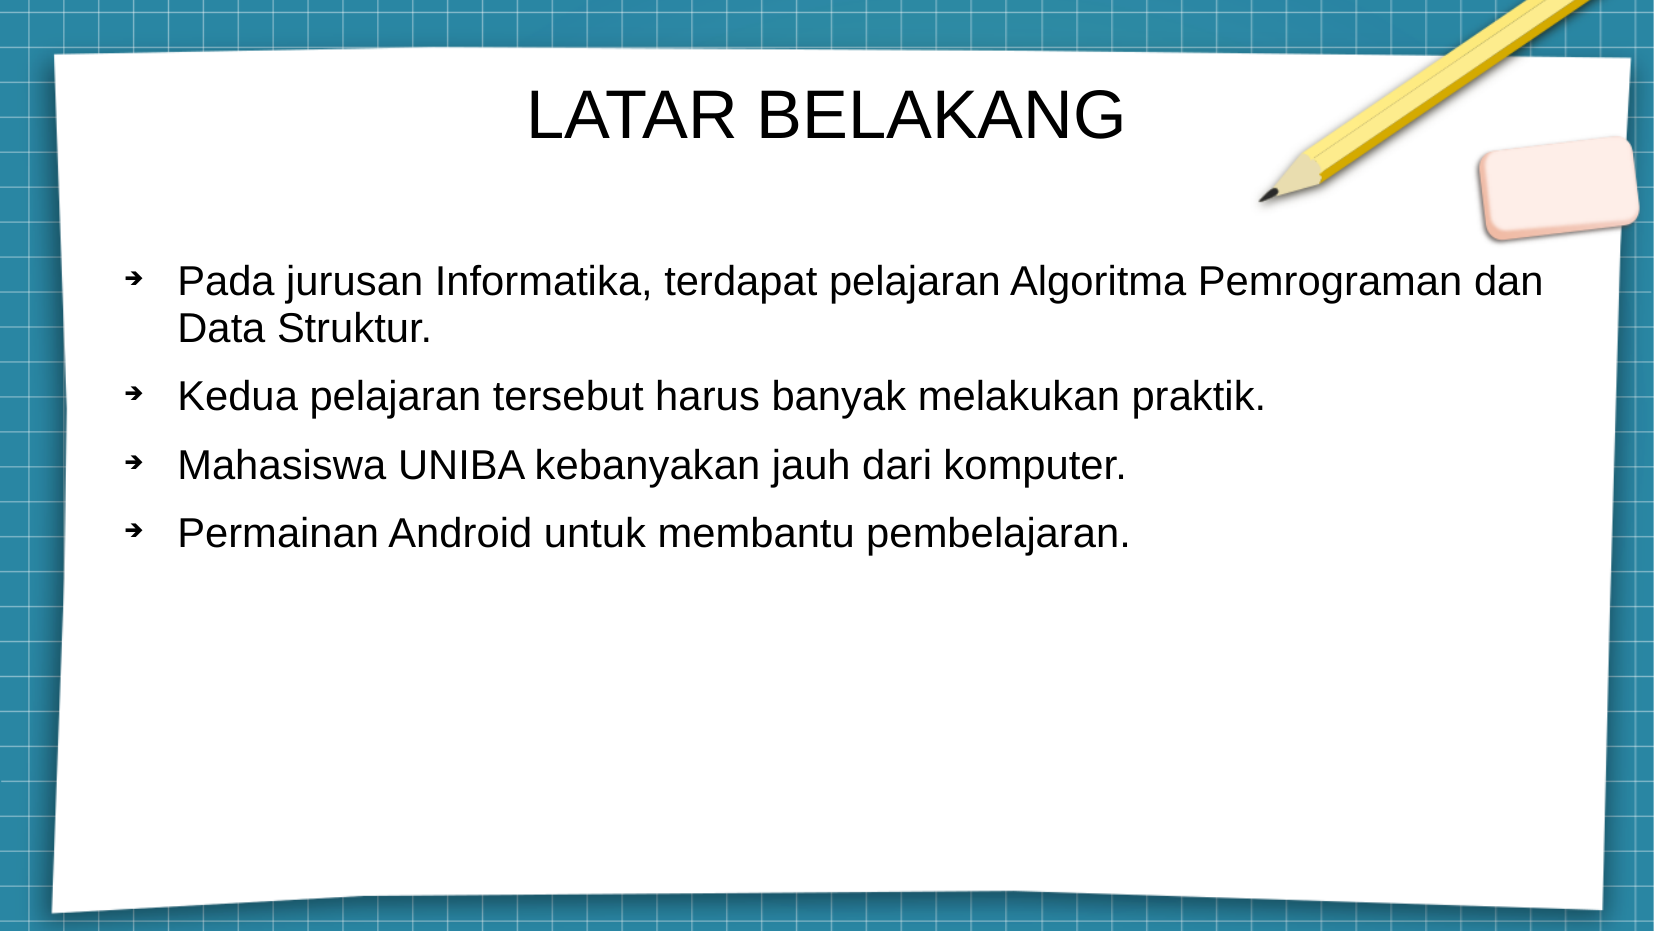

# LATAR BELAKANG
Pada jurusan Informatika, terdapat pelajaran Algoritma Pemrograman dan Data Struktur.
Kedua pelajaran tersebut harus banyak melakukan praktik.
Mahasiswa UNIBA kebanyakan jauh dari komputer.
Permainan Android untuk membantu pembelajaran.